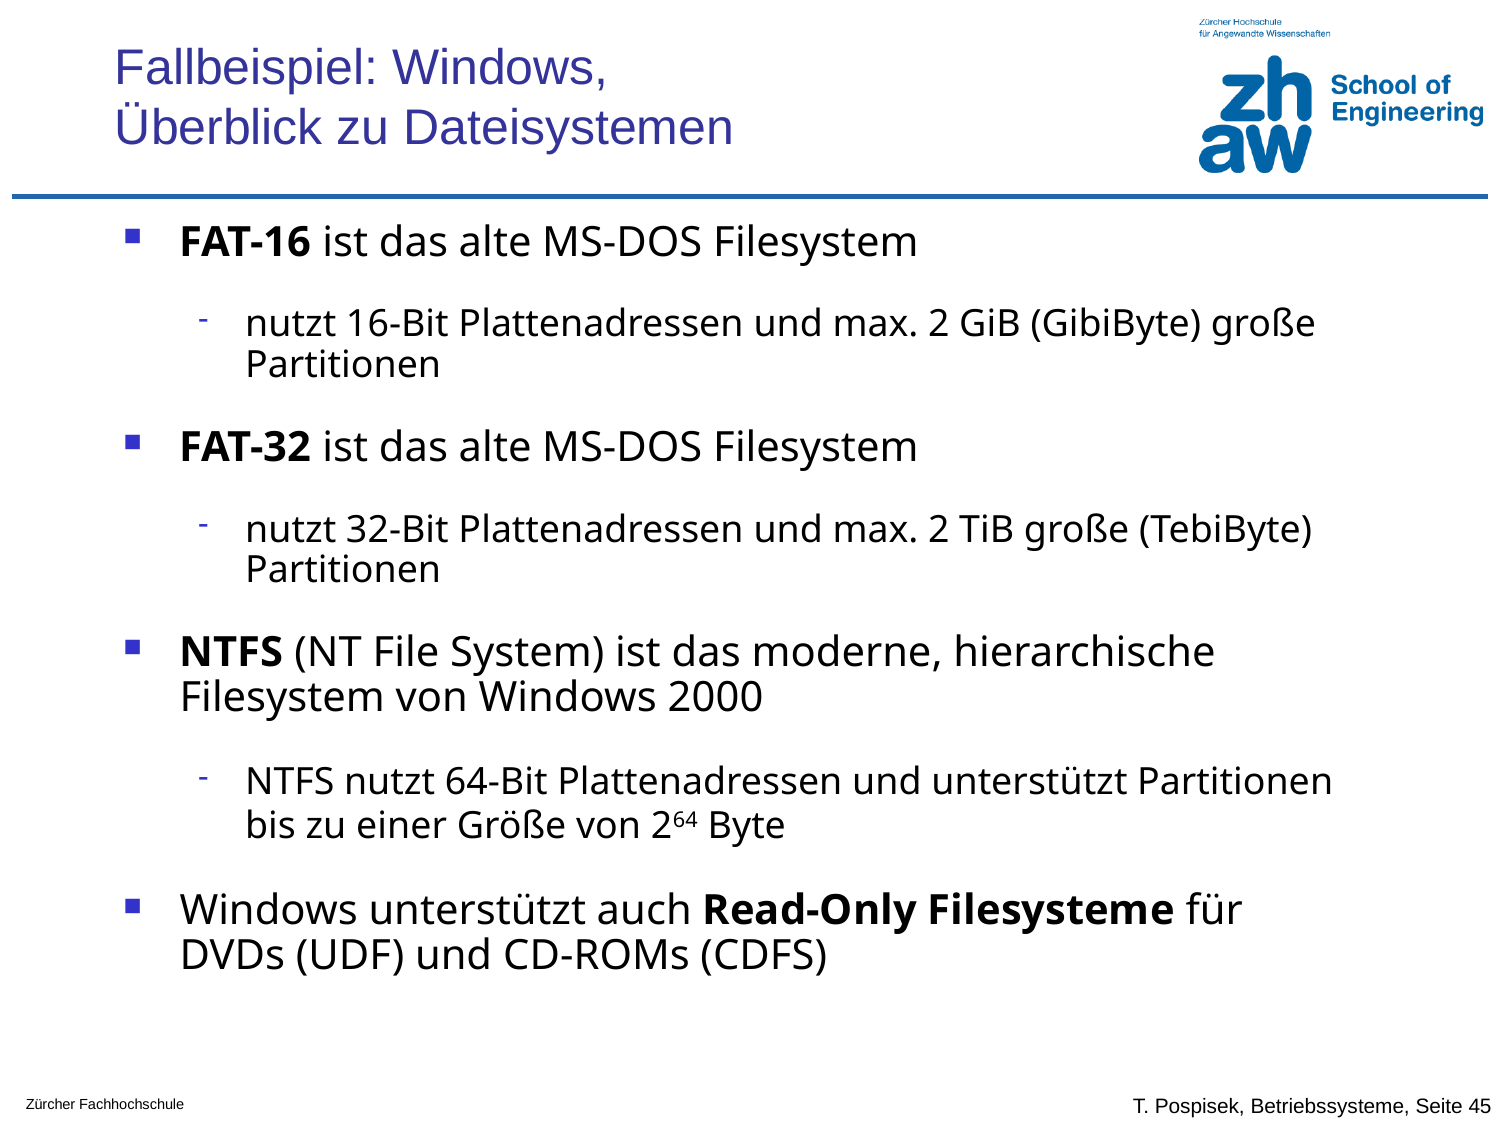

# Fallbeispiel: Windows, Überblick zu Dateisystemen
FAT-16 ist das alte MS-DOS Filesystem
nutzt 16-Bit Plattenadressen und max. 2 GiB (GibiByte) große Partitionen
FAT-32 ist das alte MS-DOS Filesystem
nutzt 32-Bit Plattenadressen und max. 2 TiB große (TebiByte) Partitionen
NTFS (NT File System) ist das moderne, hierarchische Filesystem von Windows 2000
NTFS nutzt 64-Bit Plattenadressen und unterstützt Partitionen bis zu einer Größe von 264 Byte
Windows unterstützt auch Read-Only Filesysteme für DVDs (UDF) und CD-ROMs (CDFS)